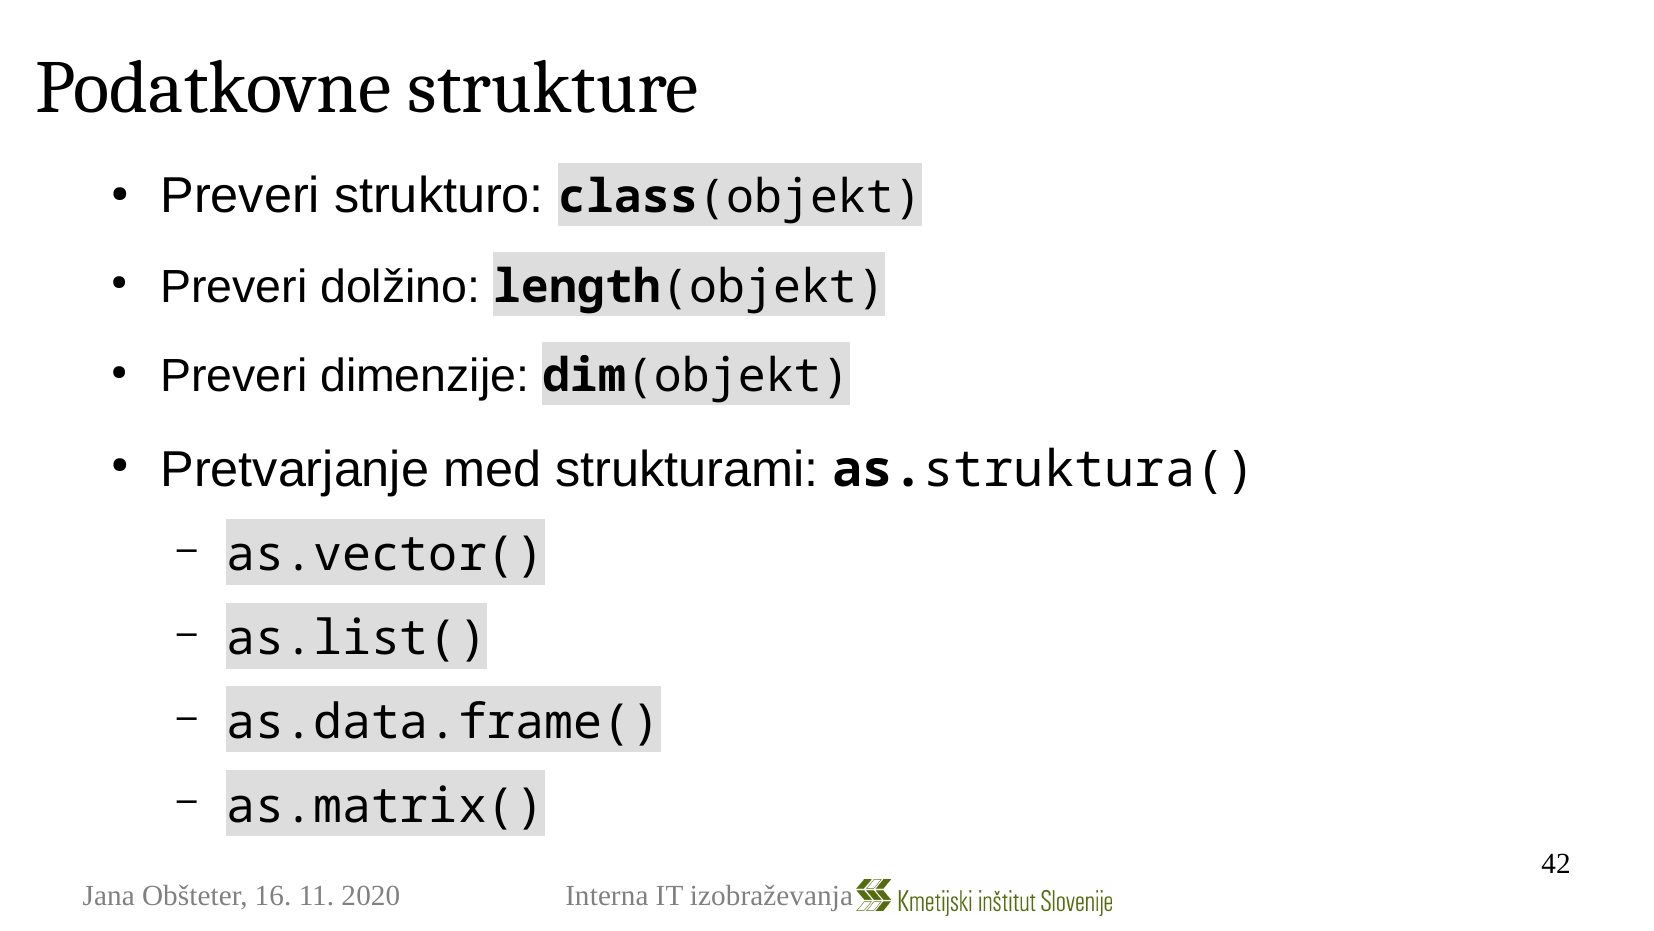

# Podatkovne strukture
Preveri strukturo: class(objekt)
Preveri dolžino: length(objekt)
Preveri dimenzije: dim(objekt)
Pretvarjanje med strukturami: as.struktura()
as.vector()
as.list()
as.data.frame()
as.matrix()
42